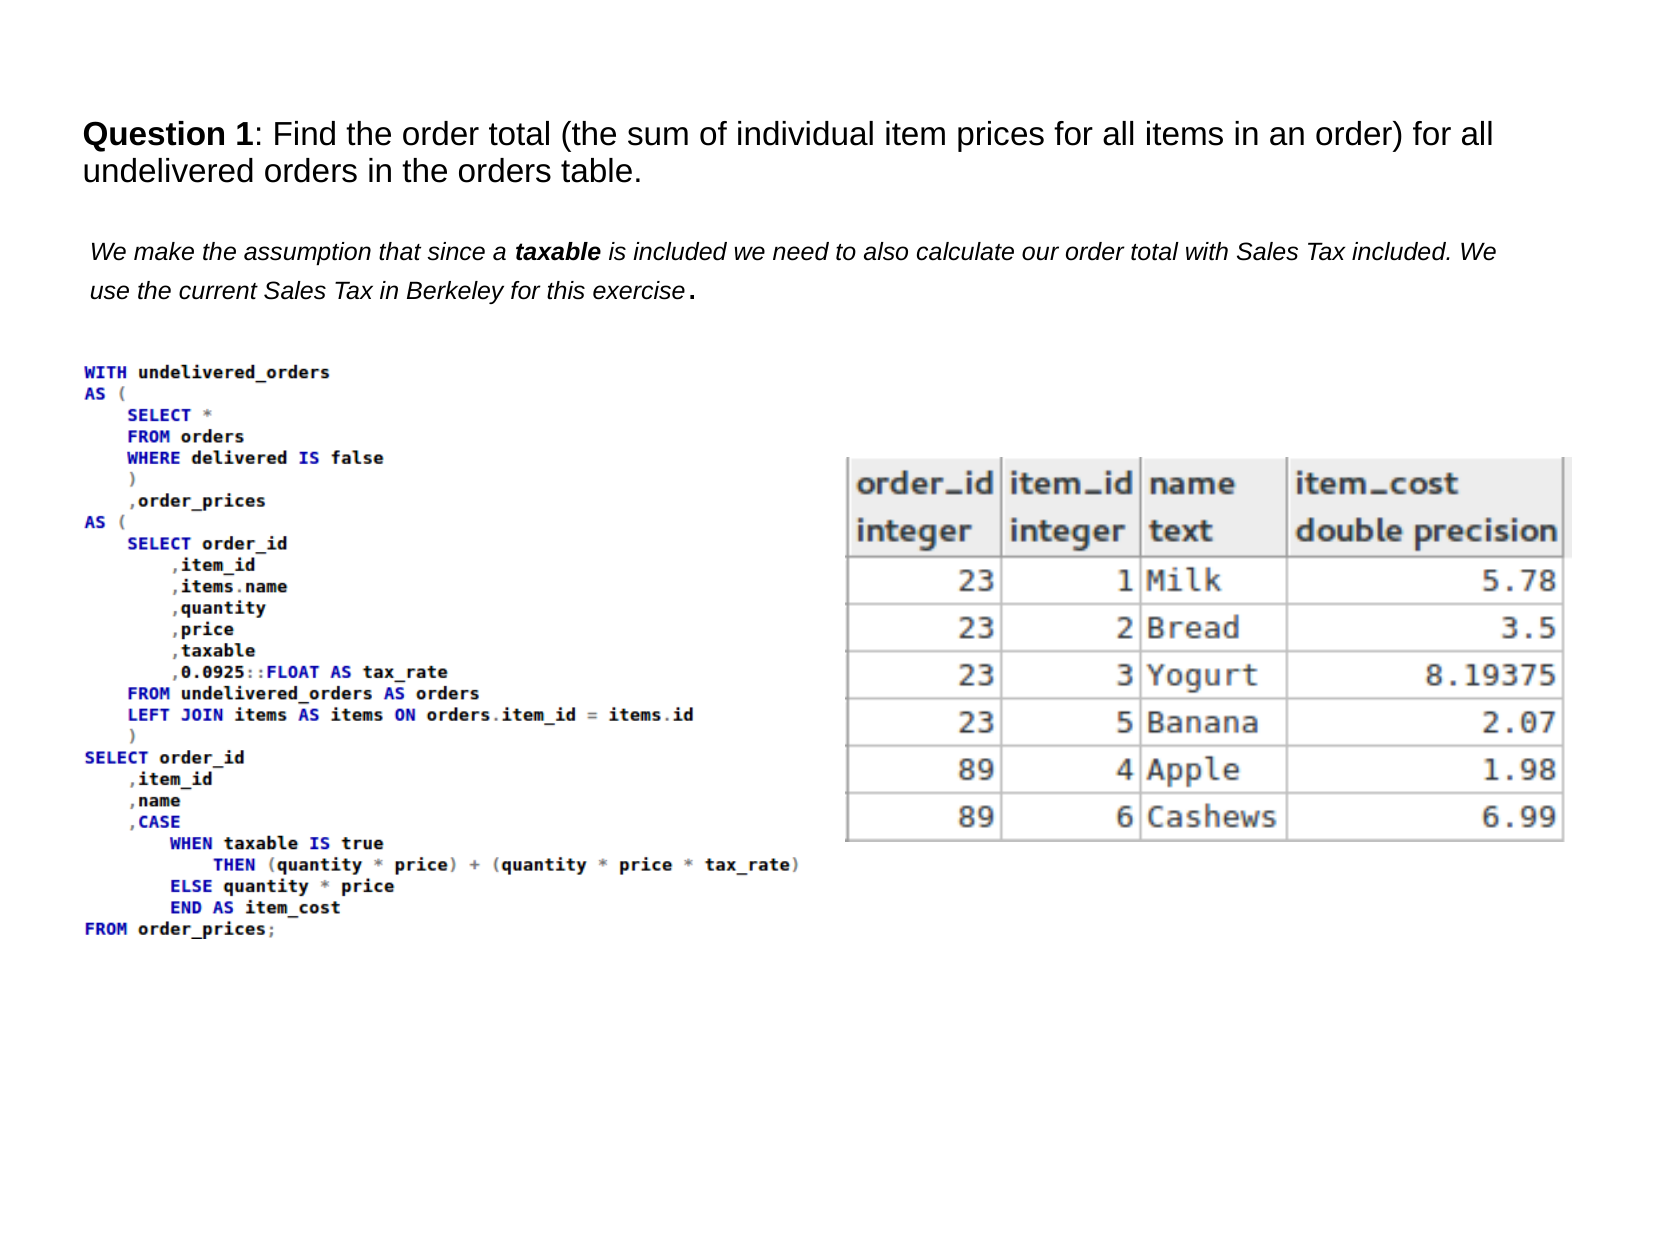

# Question 1: Find the order total (the sum of individual item prices for all items in an order) for all undelivered orders in the orders table.
We make the assumption that since a taxable is included we need to also calculate our order total with Sales Tax included. We use the current Sales Tax in Berkeley for this exercise.